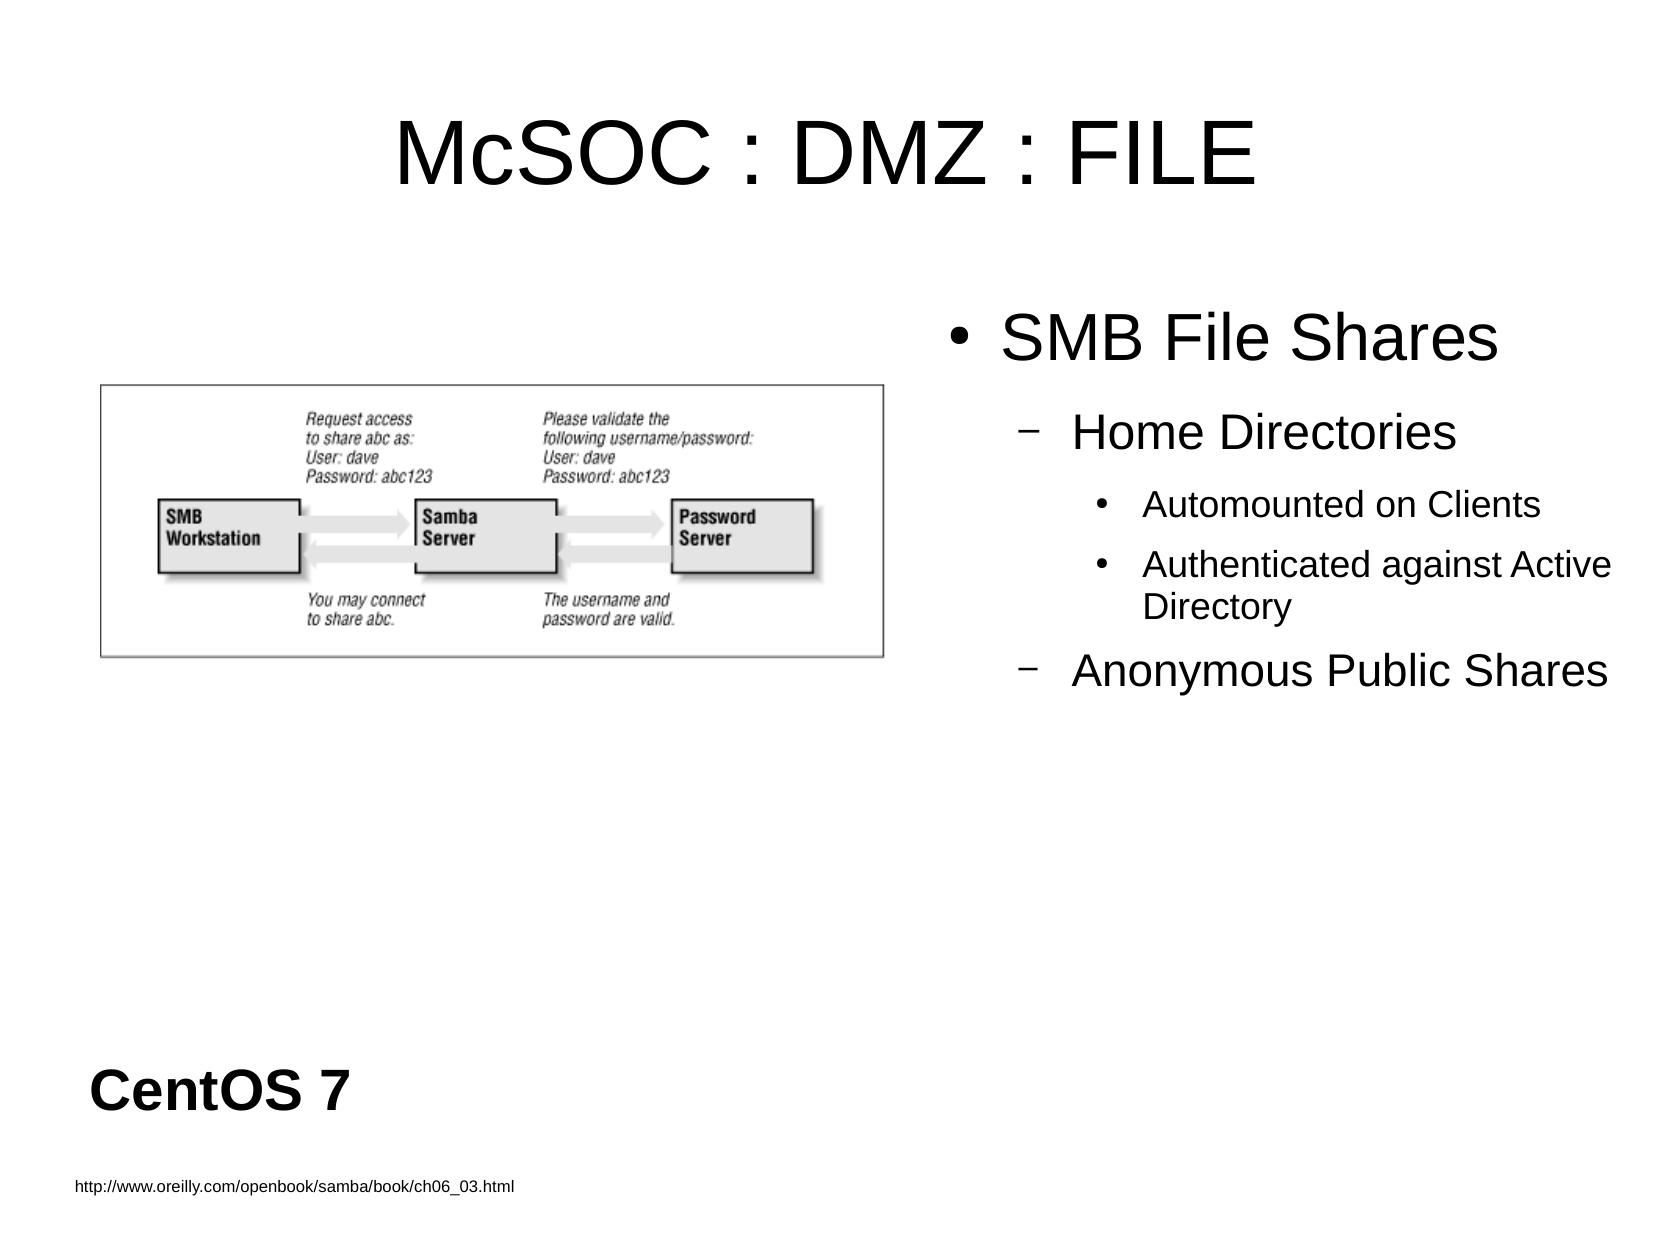

# McSOC : DMZ : FILE
SMB File Shares
Home Directories
Automounted on Clients
Authenticated against Active Directory
Anonymous Public Shares
CentOS 7
http://www.oreilly.com/openbook/samba/book/ch06_03.html